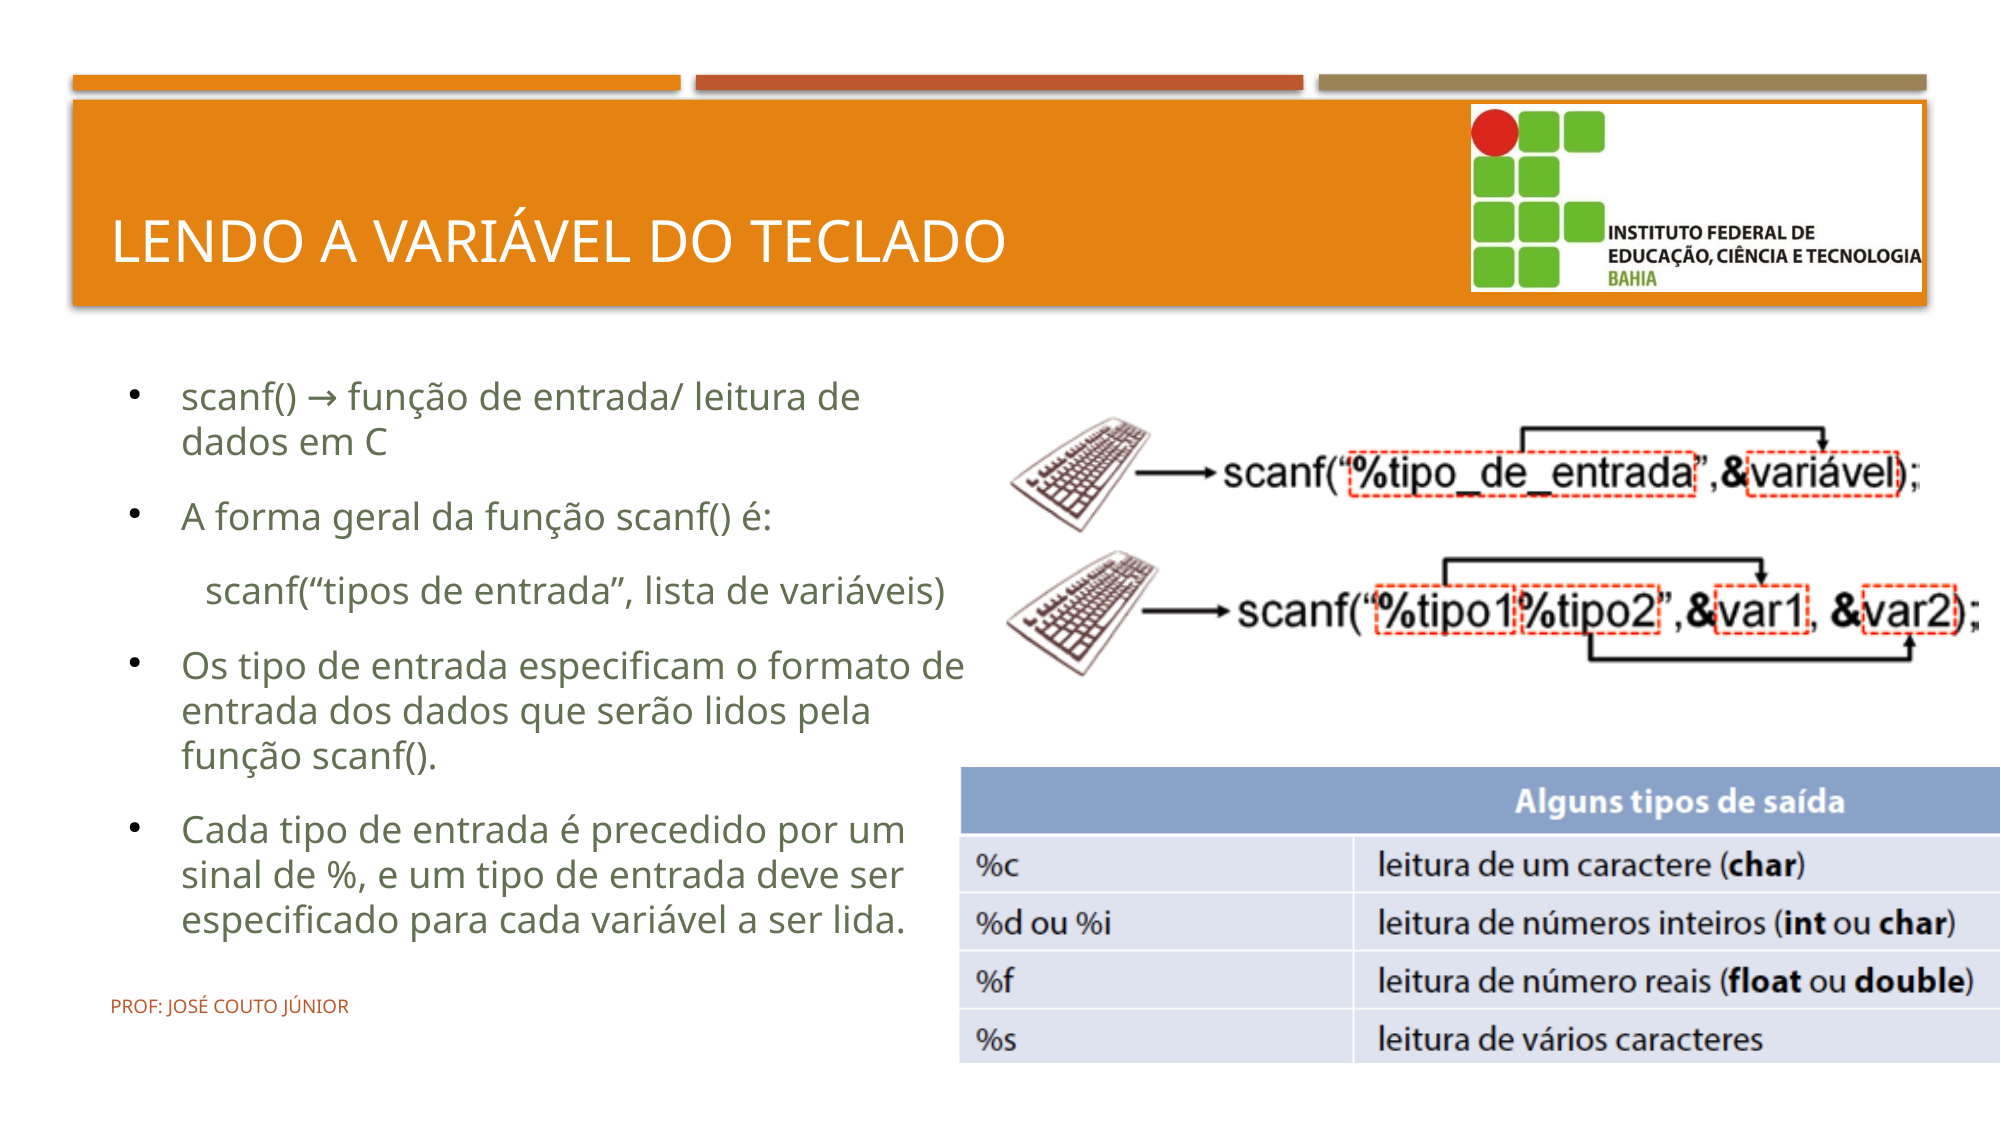

# Lendo a variável do teclado
scanf() → função de entrada/ leitura de dados em C
A forma geral da função scanf() é:
scanf(“tipos de entrada”, lista de variáveis)
Os tipo de entrada especificam o formato de entrada dos dados que serão lidos pela função scanf().
Cada tipo de entrada é precedido por um sinal de %, e um tipo de entrada deve ser especificado para cada variável a ser lida.
Prof: José Couto Júnior
20